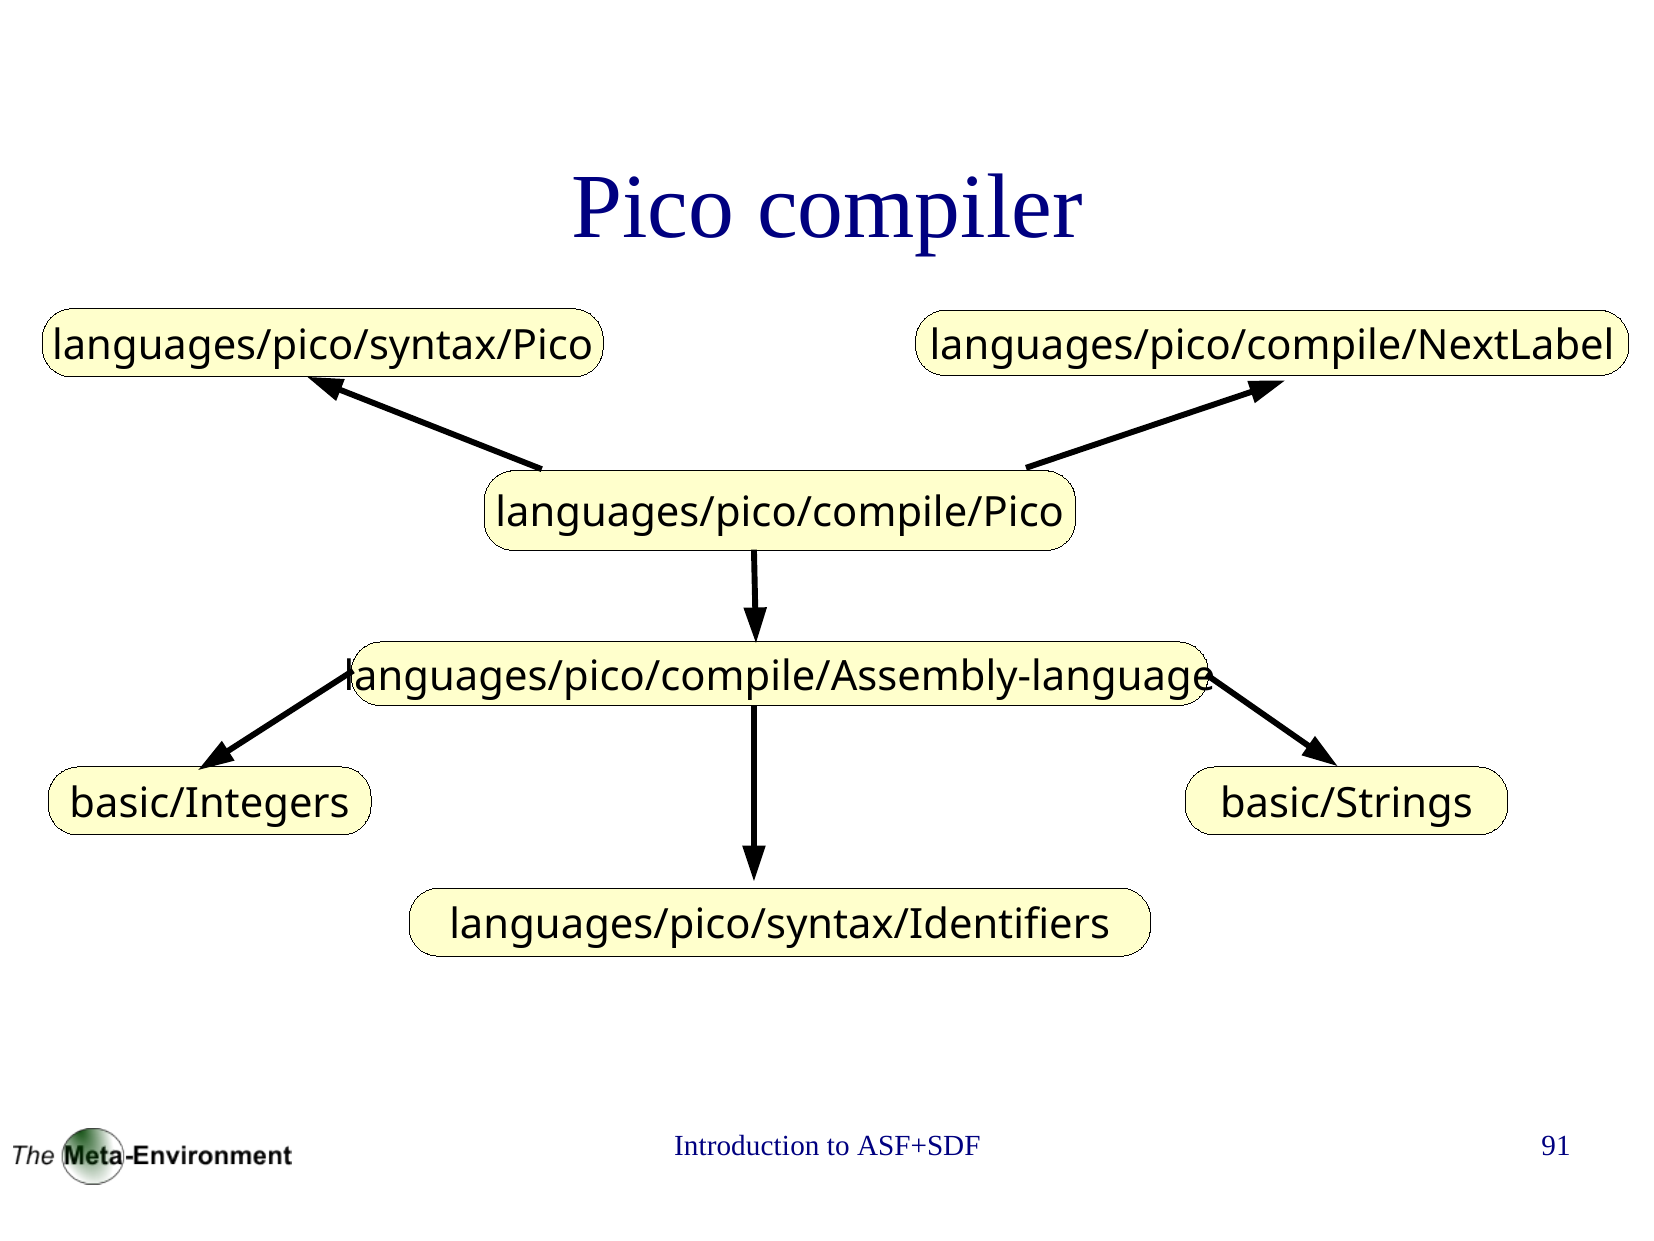

# Pico compiler
languages/pico/syntax/Pico
languages/pico/compile/NextLabel
languages/pico/compile/Pico
languages/pico/compile/Assembly-language
basic/Integers
basic/Strings
languages/pico/syntax/Identifiers
91